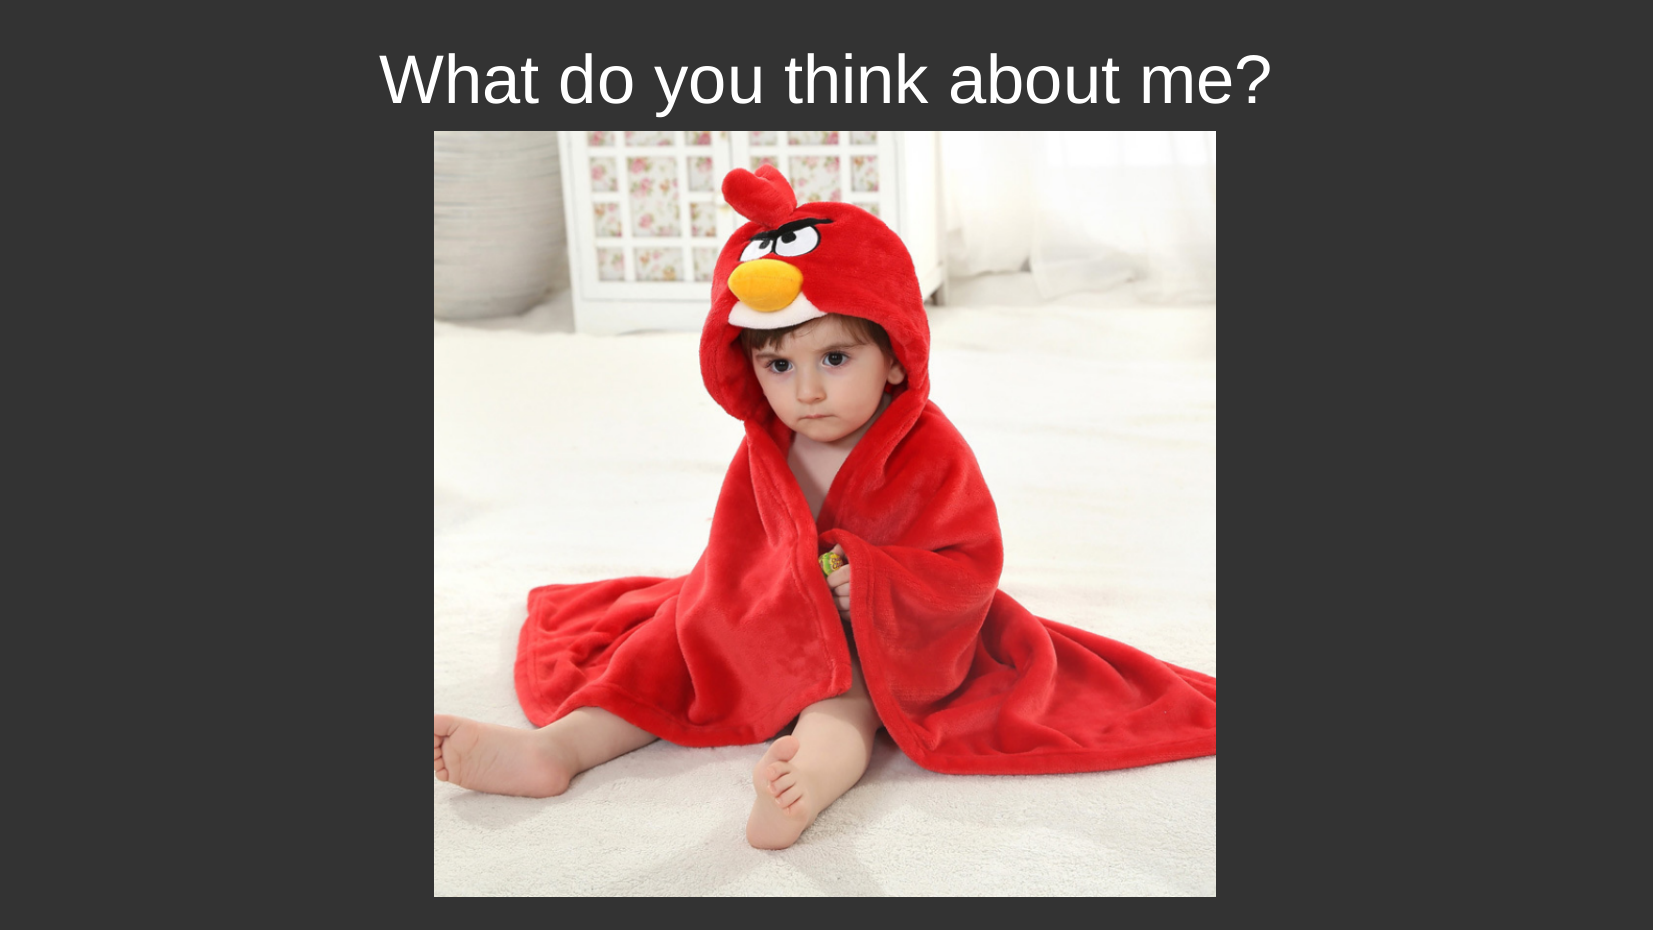

# What do you think about me?